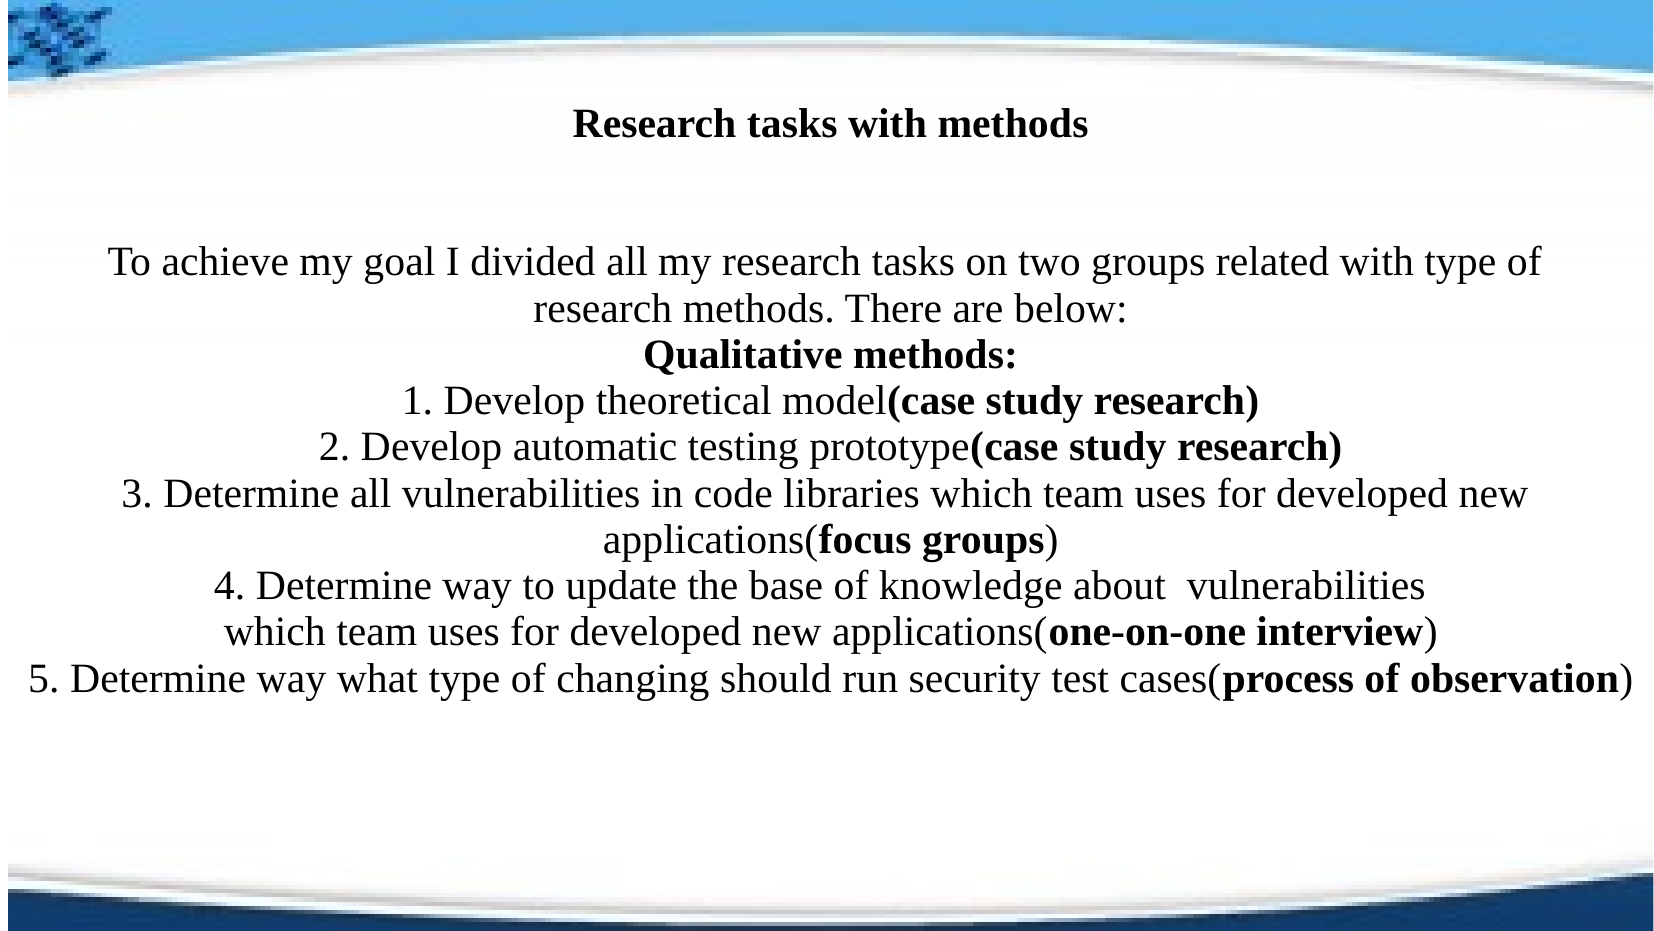

Research tasks with methods
To achieve my goal I divided all my research tasks on two groups related with type of
research methods. There are below:
Qualitative methods:
1. Develop theoretical model(case study research)
2. Develop automatic testing prototype(case study research)
3. Determine all vulnerabilities in code libraries which team uses for developed new
applications(focus groups)
4. Determine way to update the base of knowledge about vulnerabilities
which team uses for developed new applications(one-on-one interview)
5. Determine way what type of changing should run security test cases(process of observation)